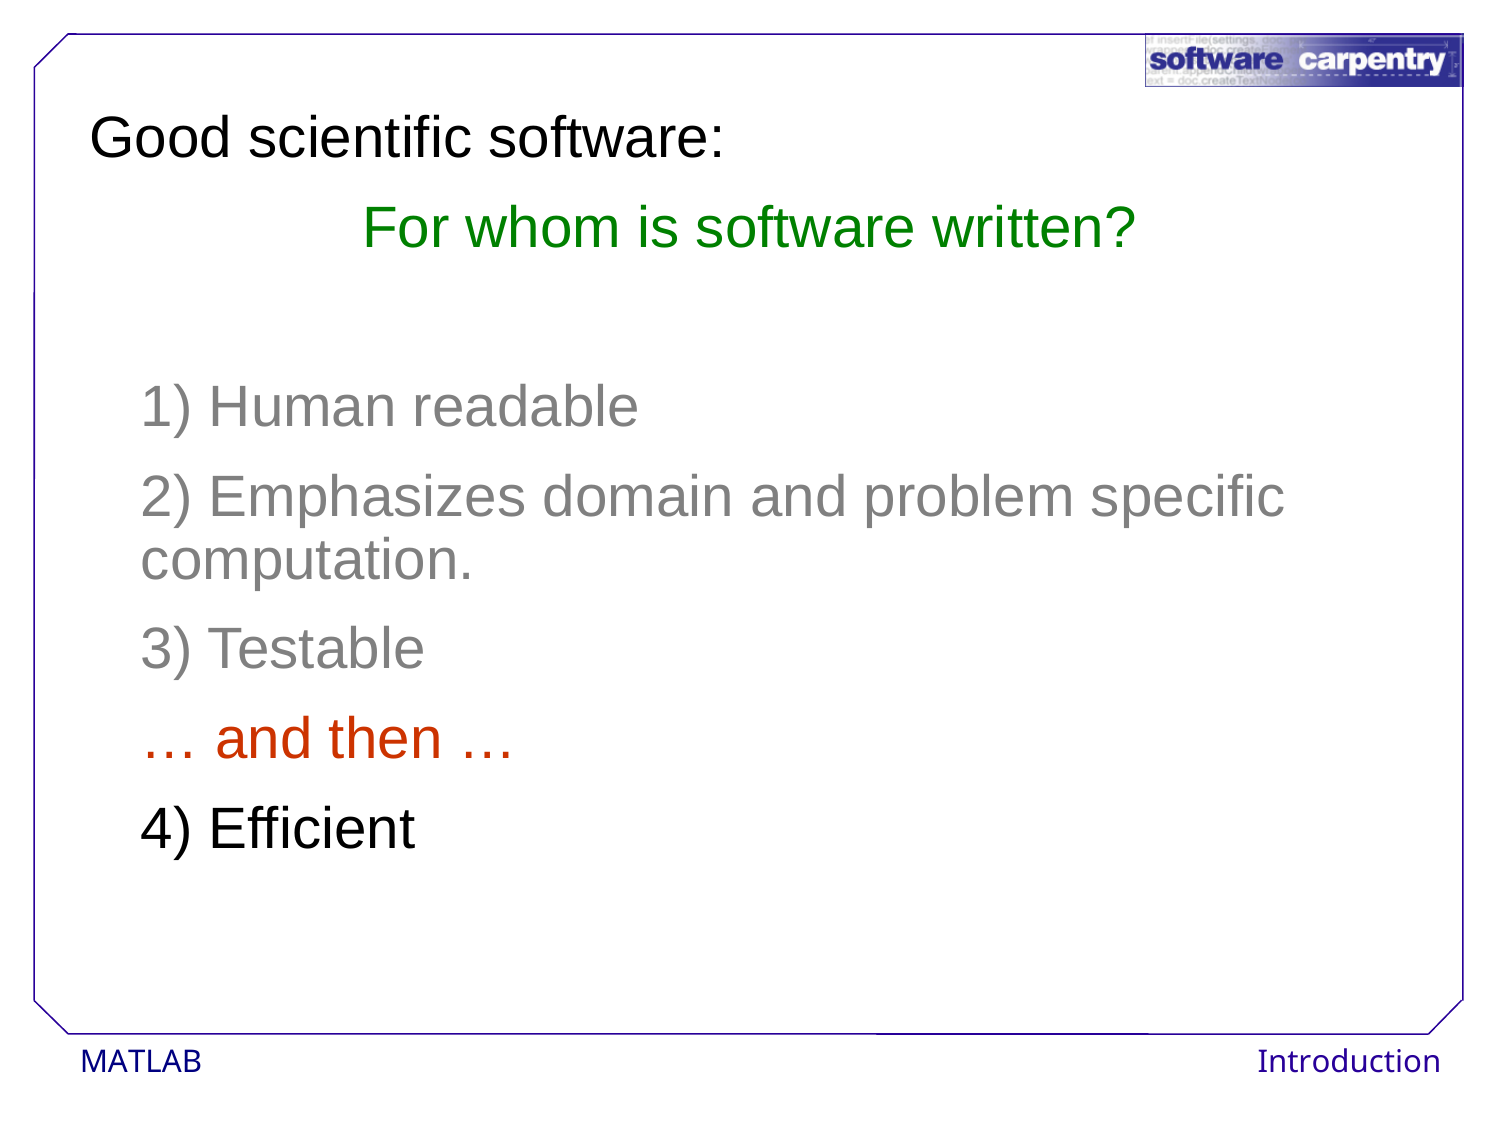

# Good scientific software:
For whom is software written?
	1) Human readable
	2) Emphasizes domain and problem specific computation.
	3) Testable
	… and then …
	4) Efficient